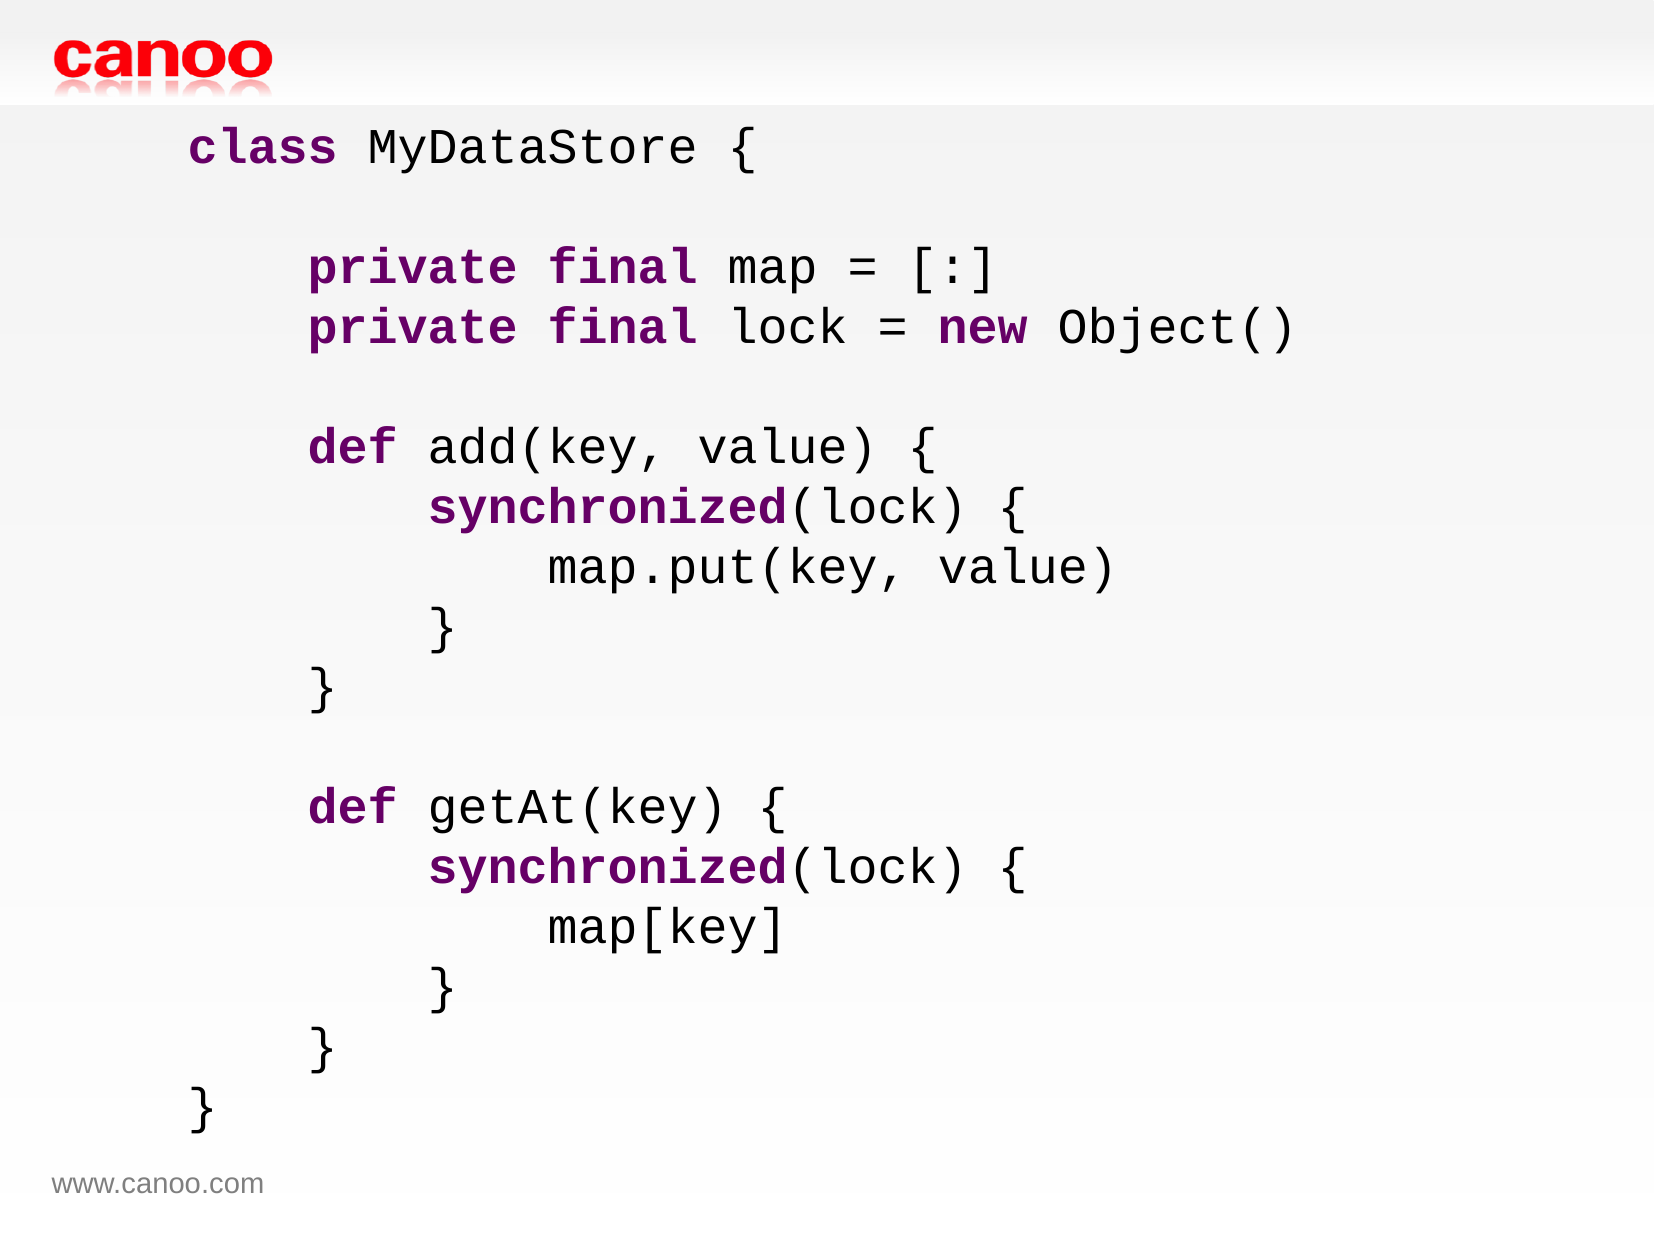

class MyDataStore {
 private final map = [:]
 private final lock = new Object()
 def add(key, value) {
 synchronized(lock) {
 map.put(key, value)
 }
 }
 def getAt(key) {
 synchronized(lock) {
 map[key]
 }
 }
}